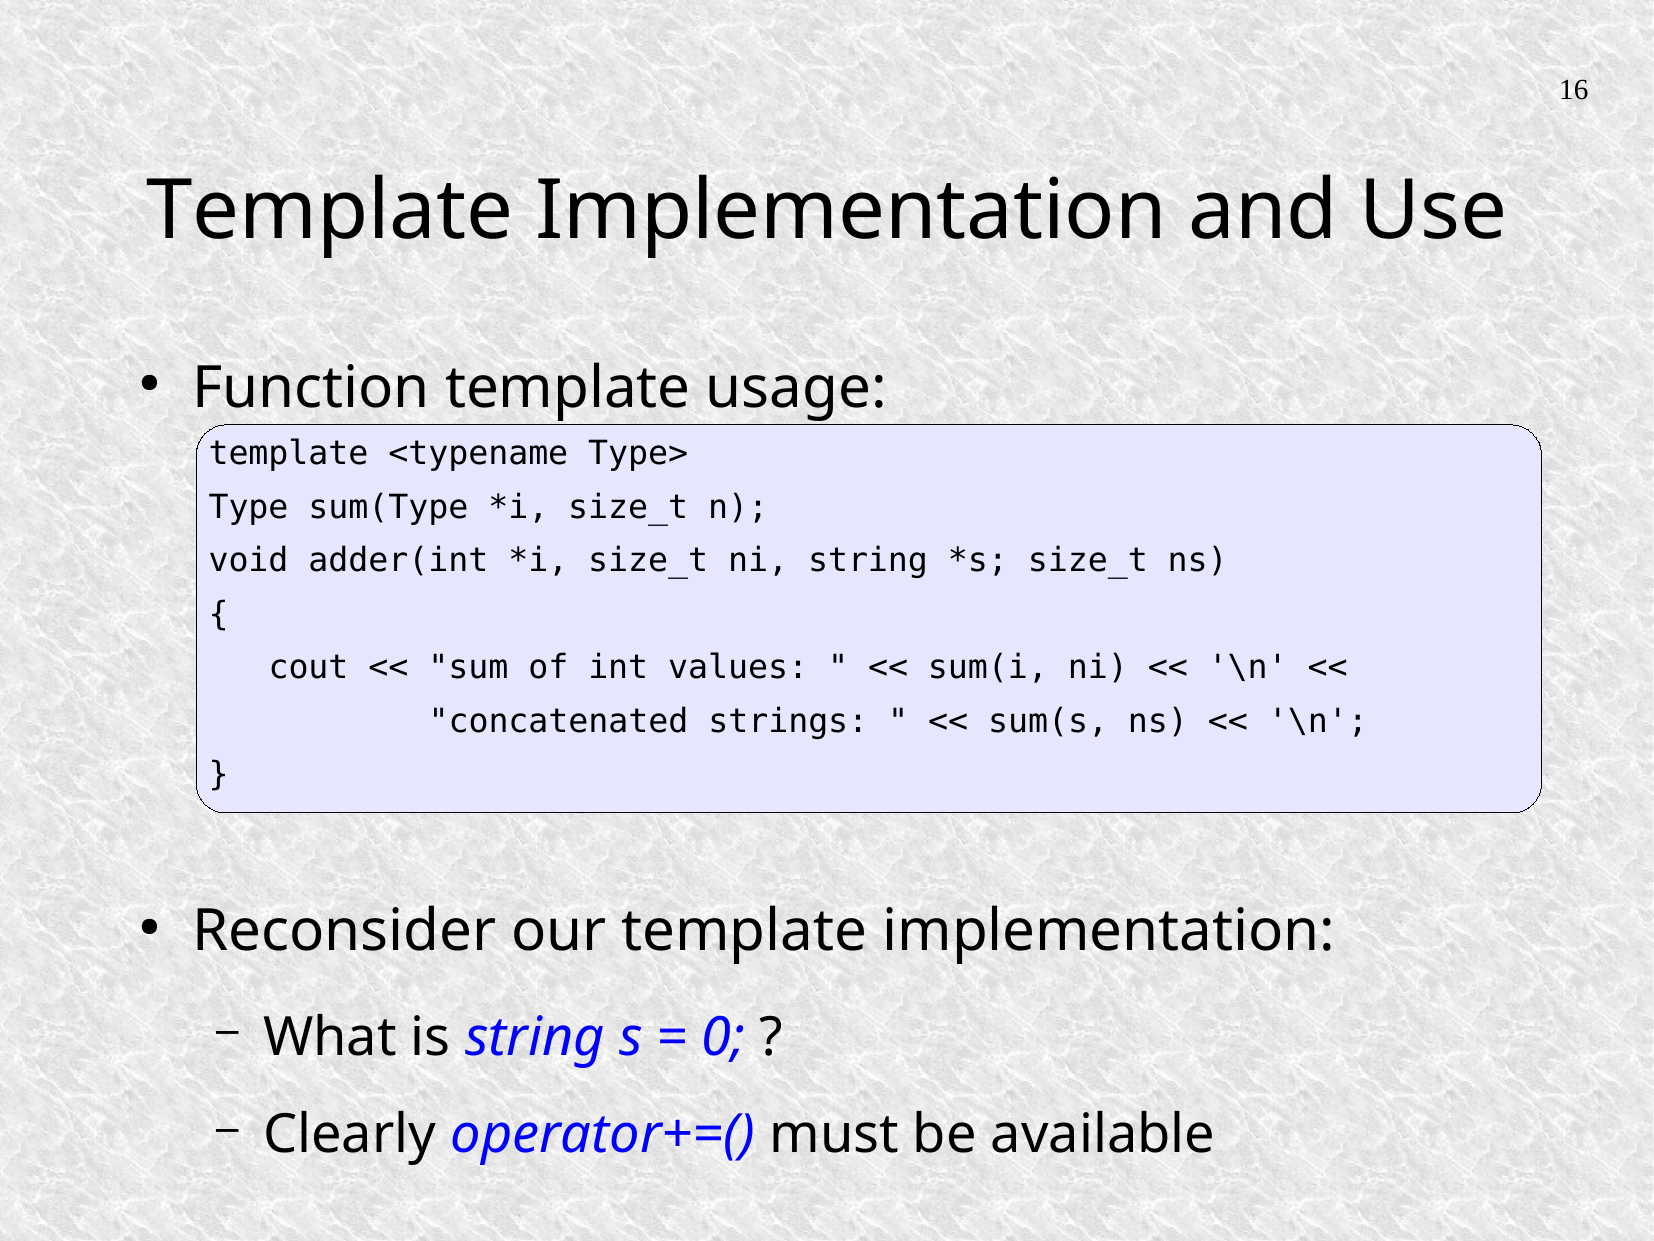

16
# Template Implementation and Use
Function template usage:
Reconsider our template implementation:
What is string s = 0; ?
Clearly operator+=() must be available
template <typename Type>
Type sum(Type *i, size_t n);
void adder(int *i, size_t ni, string *s; size_t ns)
{
 cout << "sum of int values: " << sum(i, ni) << '\n' <<
 "concatenated strings: " << sum(s, ns) << '\n';
}